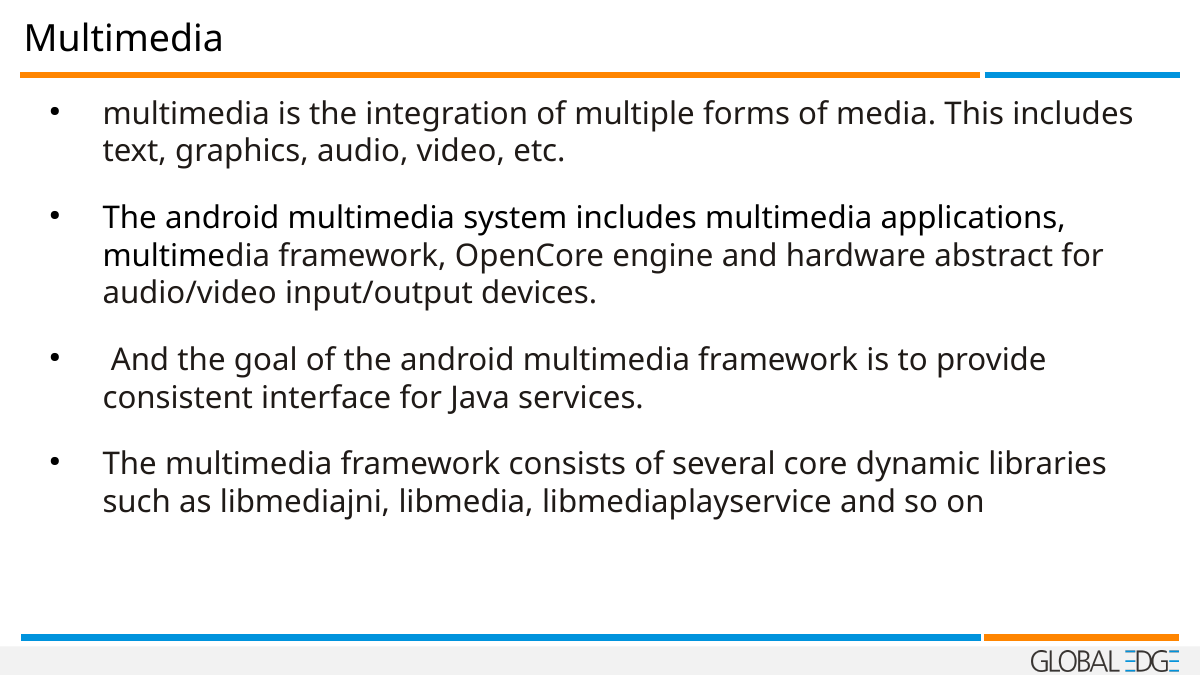

# Multimedia
multimedia is the integration of multiple forms of media. This includes text, graphics, audio, video, etc.
The android multimedia system includes multimedia applications, multimedia framework, OpenCore engine and hardware abstract for audio/video input/output devices.
 And the goal of the android multimedia framework is to provide consistent interface for Java services.
The multimedia framework consists of several core dynamic libraries such as libmediajni, libmedia, libmediaplayservice and so on